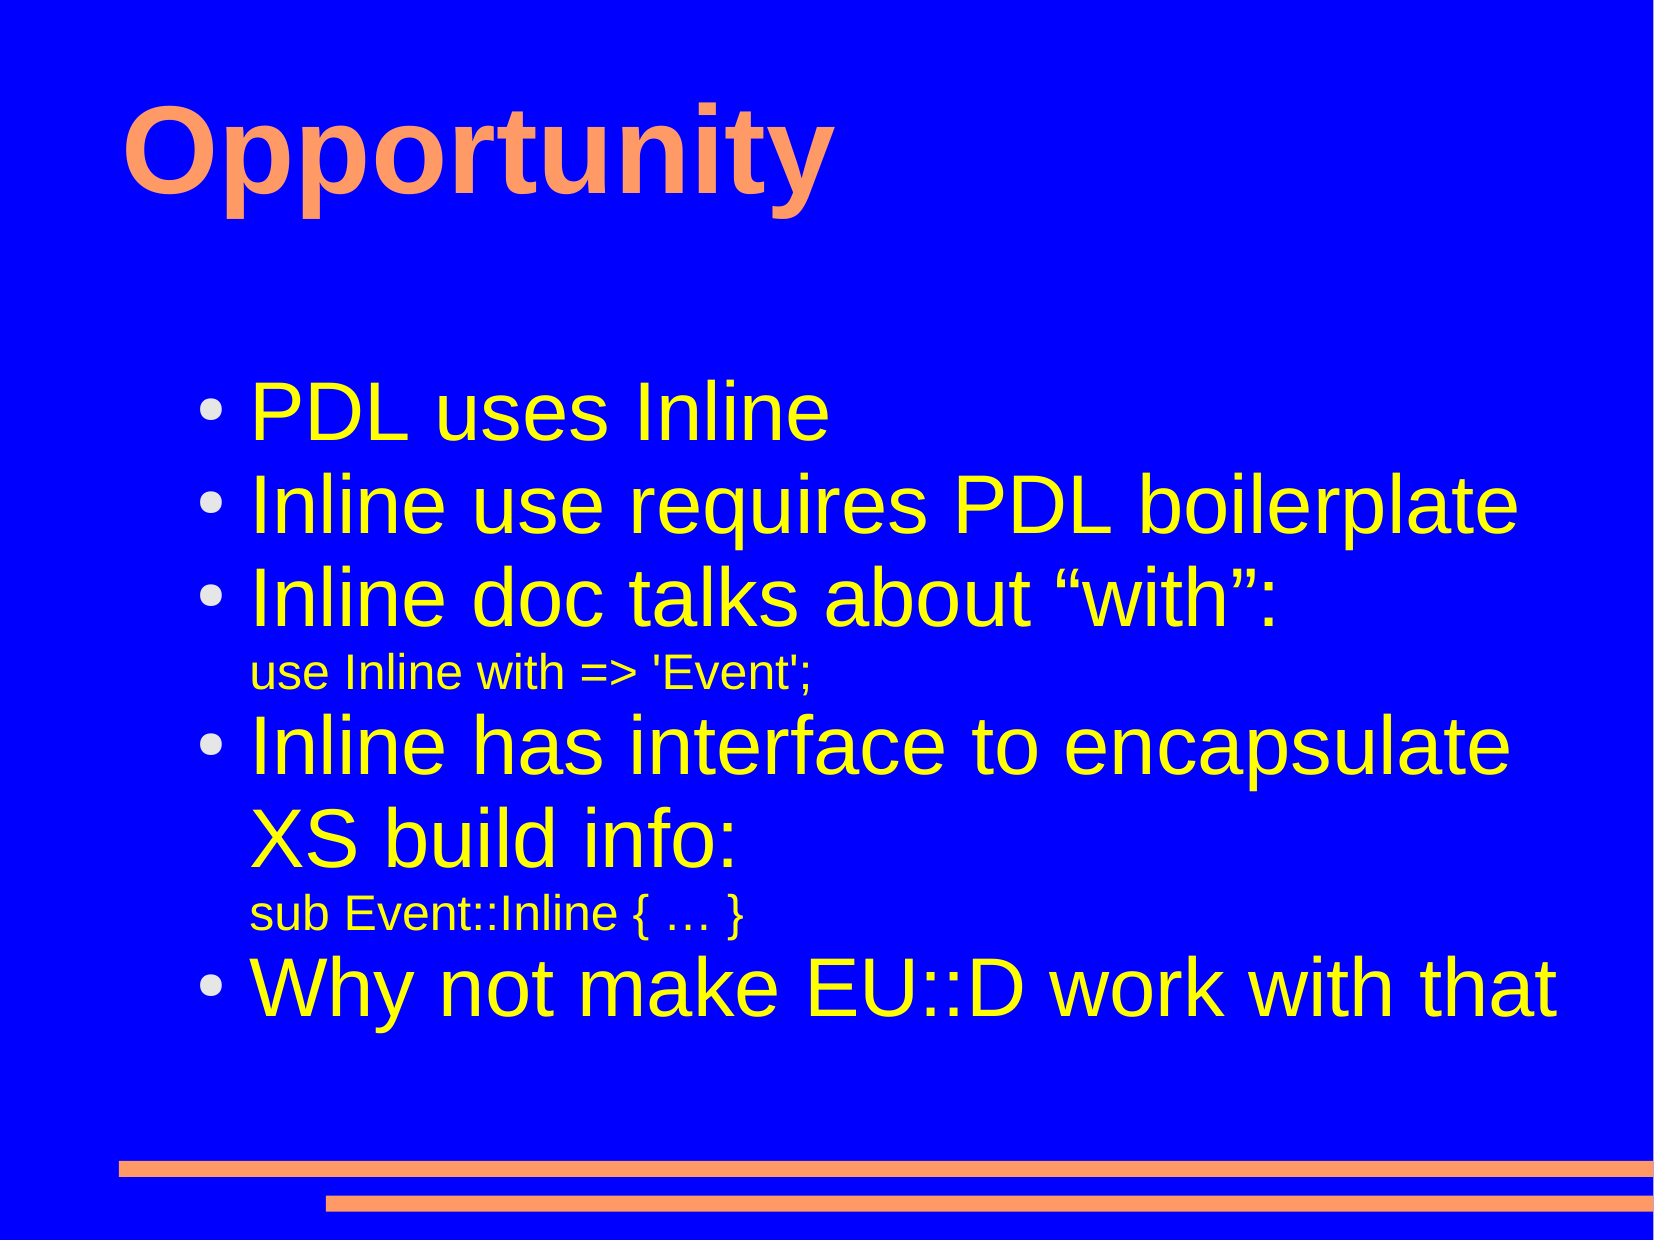

# Opportunity
PDL uses Inline
Inline use requires PDL boilerplate
Inline doc talks about “with”:
use Inline with => 'Event';
Inline has interface to encapsulate XS build info:
sub Event::Inline { … }
Why not make EU::D work with that